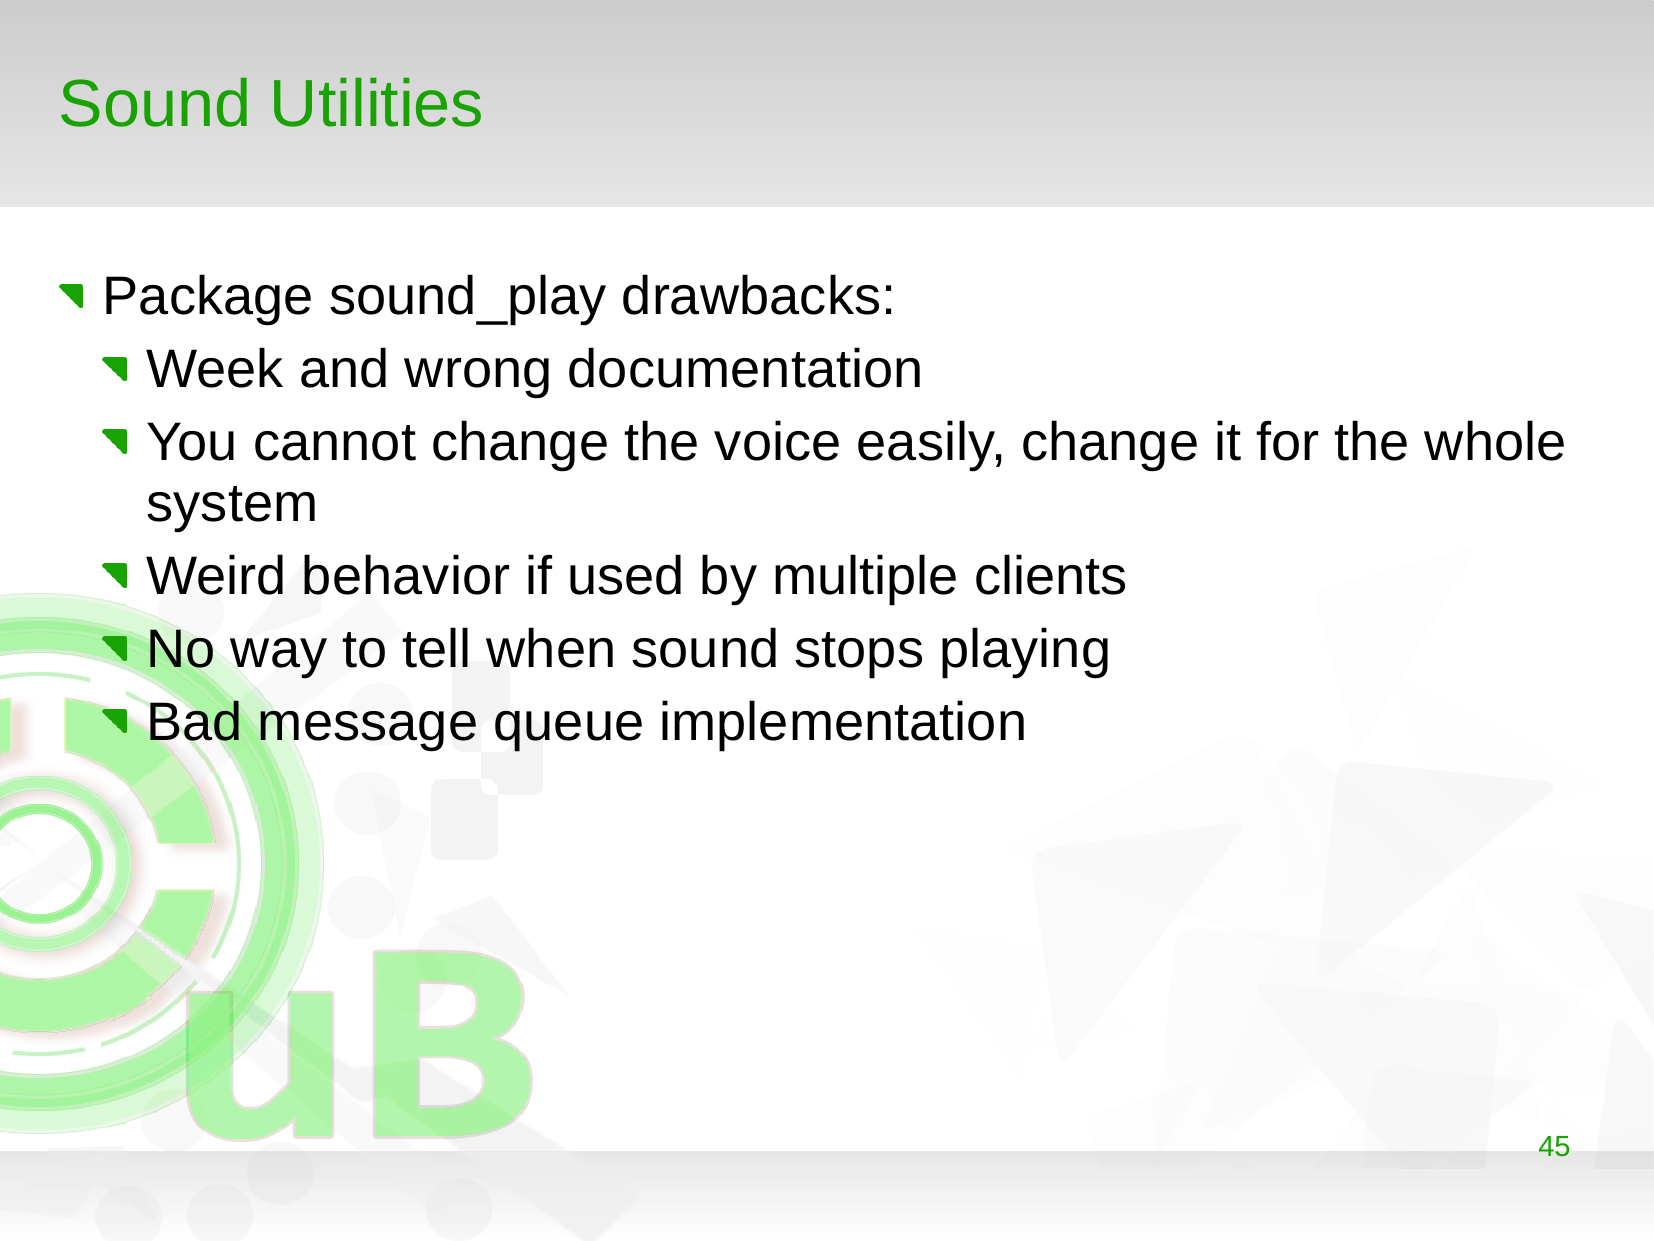

# Sound Utilities
Package sound_play drawbacks:
Week and wrong documentation
You cannot change the voice easily, change it for the whole system
Weird behavior if used by multiple clients
No way to tell when sound stops playing
Bad message queue implementation
45